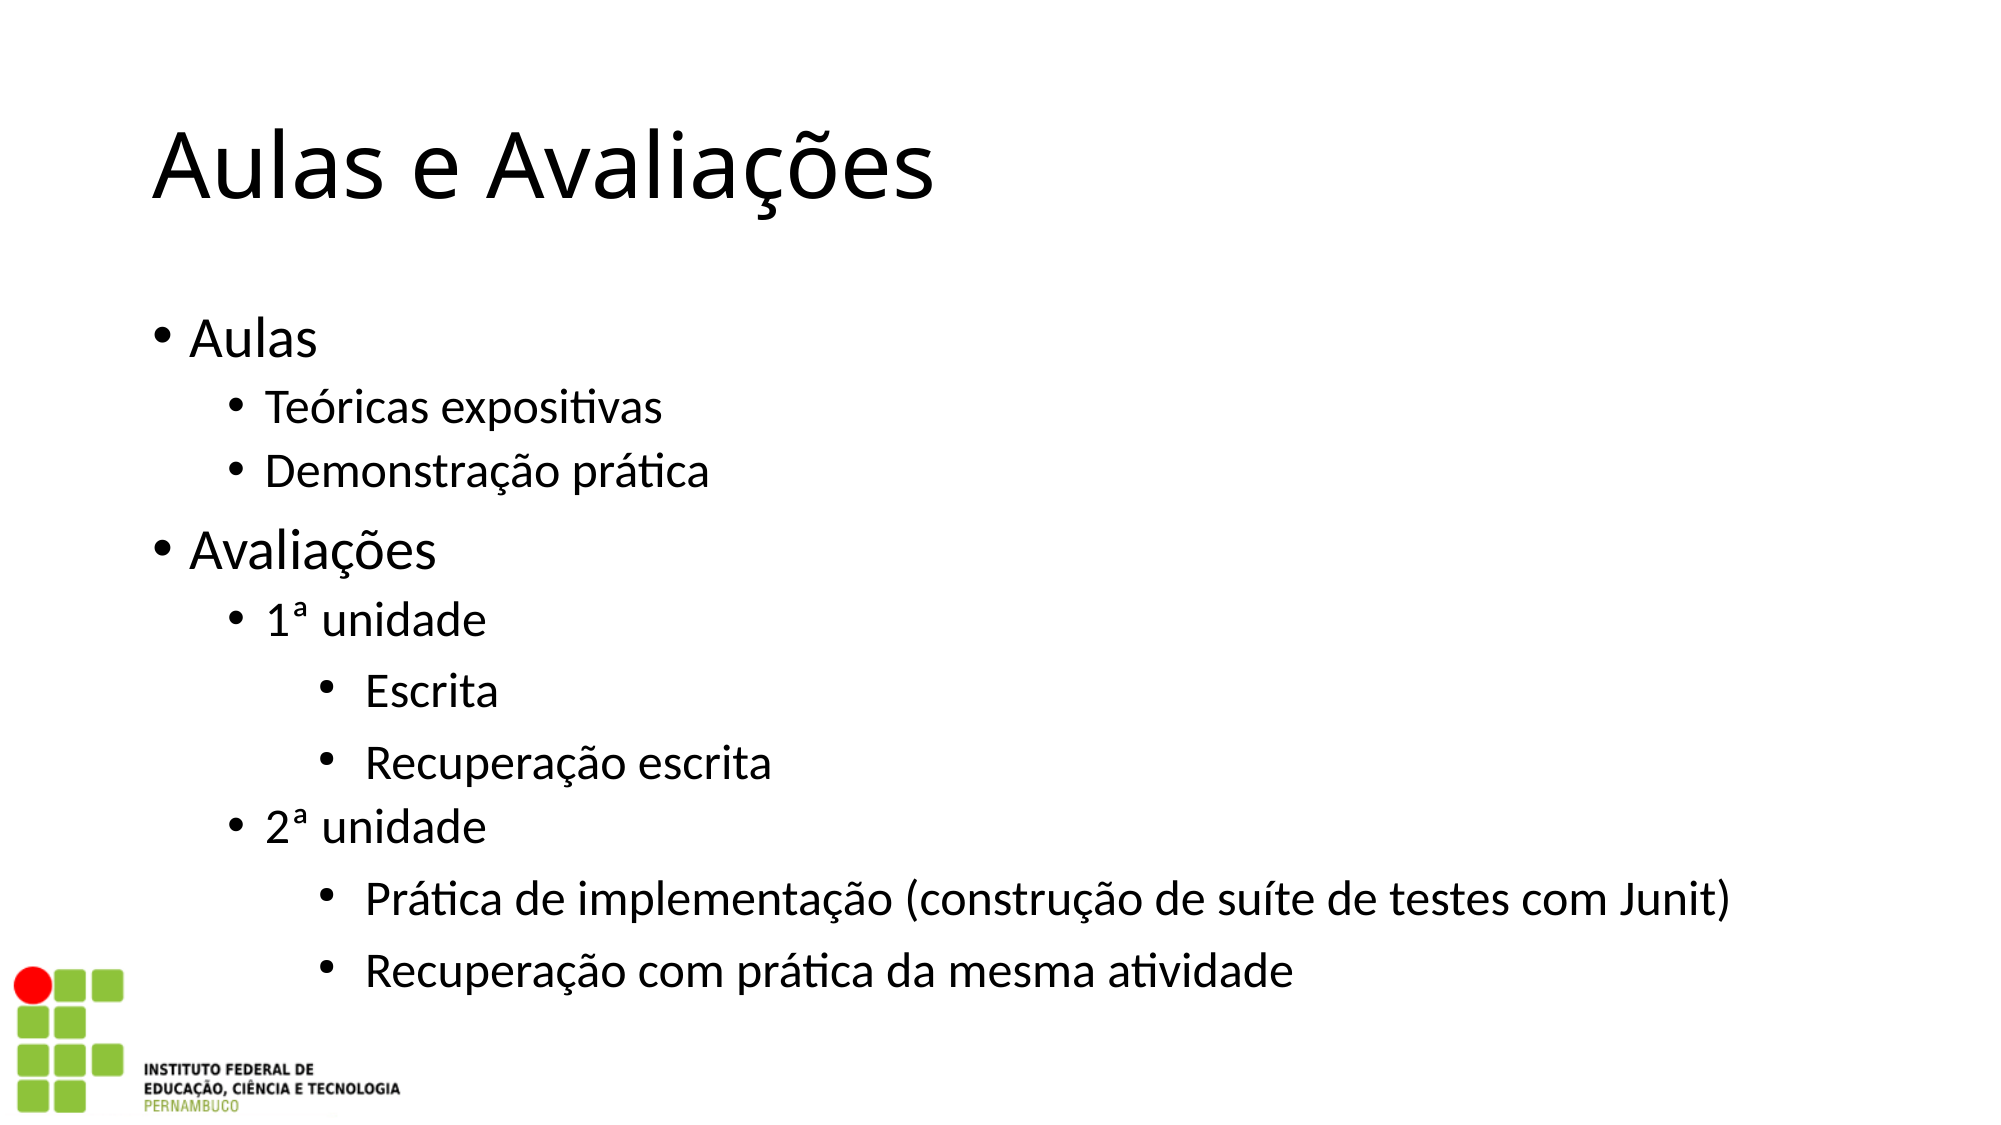

# Aulas e Avaliações
Aulas
Teóricas expositivas
Demonstração prática
Avaliações
1ª unidade
Escrita
Recuperação escrita
2ª unidade
Prática de implementação (construção de suíte de testes com Junit)
Recuperação com prática da mesma atividade